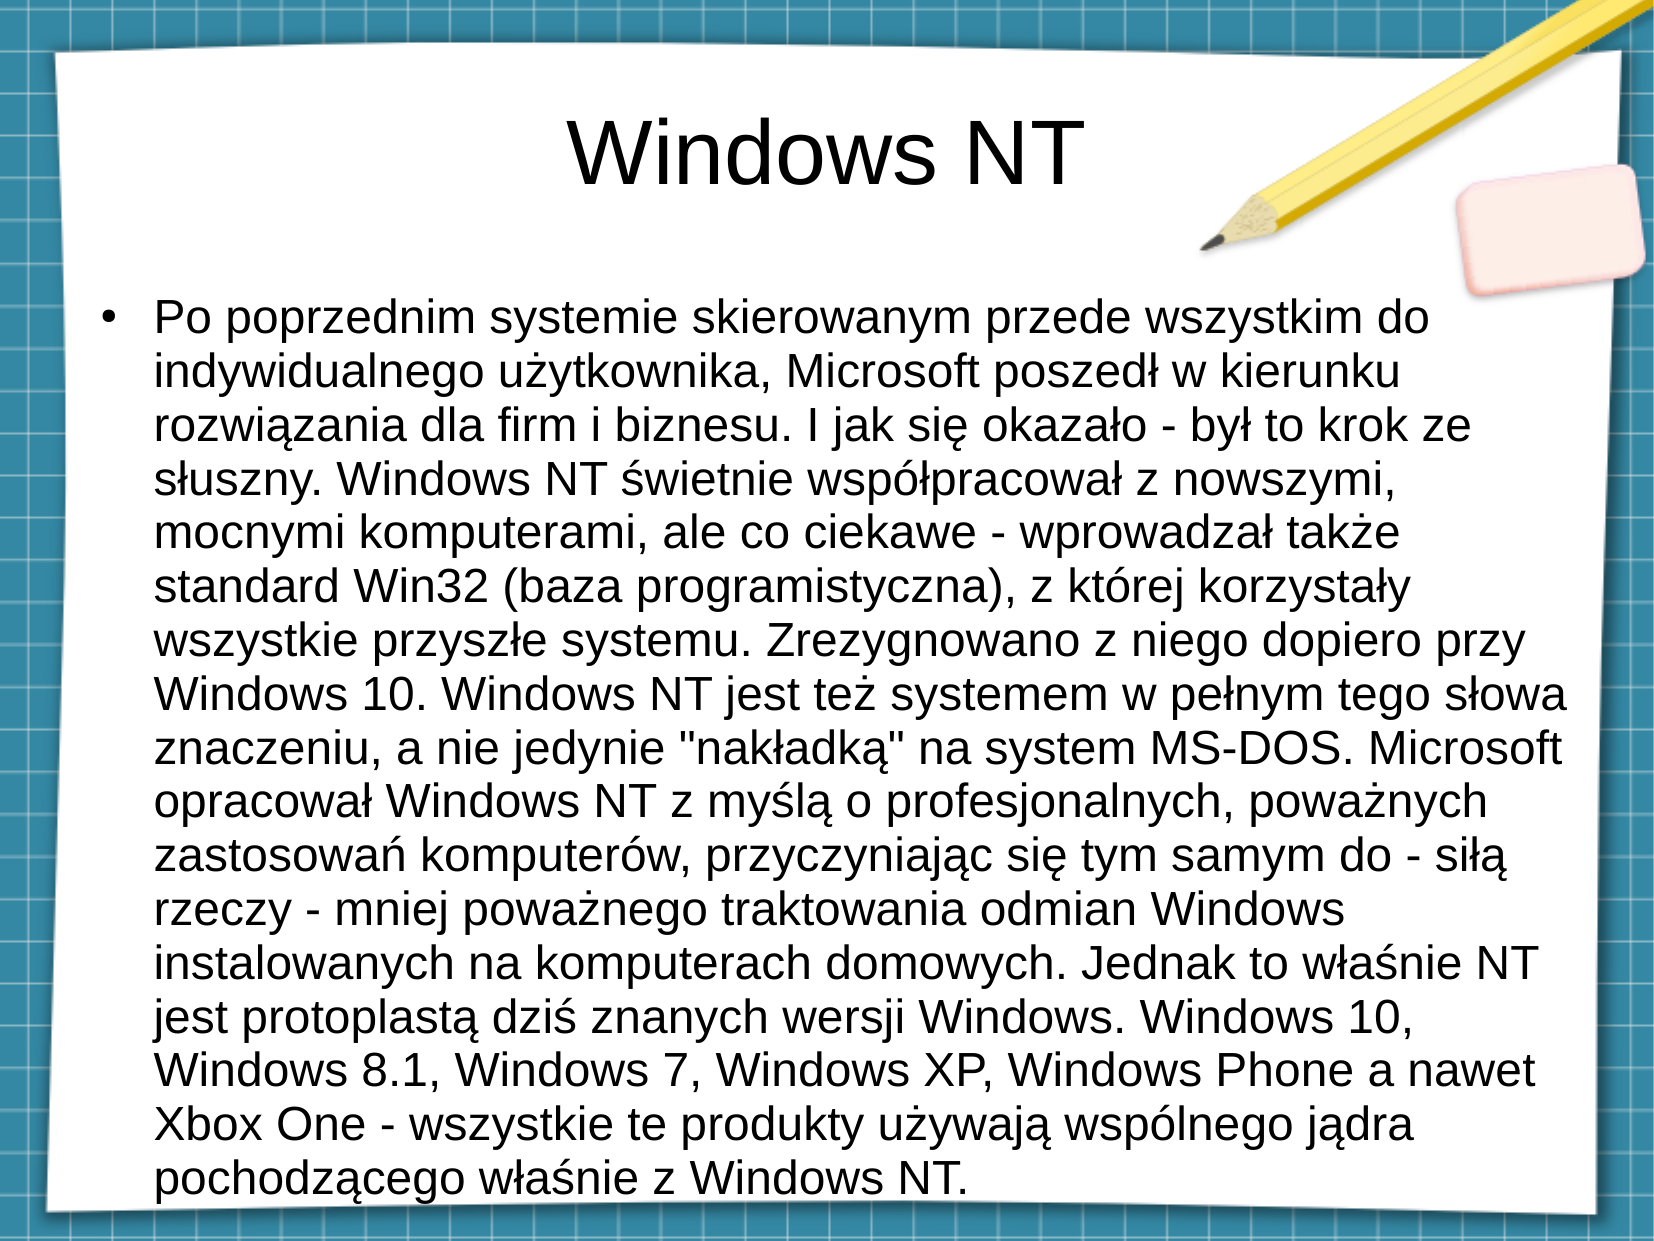

# Windows NT
Po poprzednim systemie skierowanym przede wszystkim do indywidualnego użytkownika, Microsoft poszedł w kierunku rozwiązania dla firm i biznesu. I jak się okazało - był to krok ze słuszny. Windows NT świetnie współpracował z nowszymi, mocnymi komputerami, ale co ciekawe - wprowadzał także standard Win32 (baza programistyczna), z której korzystały wszystkie przyszłe systemu. Zrezygnowano z niego dopiero przy Windows 10. Windows NT jest też systemem w pełnym tego słowa znaczeniu, a nie jedynie "nakładką" na system MS-DOS. Microsoft opracował Windows NT z myślą o profesjonalnych, poważnych zastosowań komputerów, przyczyniając się tym samym do - siłą rzeczy - mniej poważnego traktowania odmian Windows instalowanych na komputerach domowych. Jednak to właśnie NT jest protoplastą dziś znanych wersji Windows. Windows 10, Windows 8.1, Windows 7, Windows XP, Windows Phone a nawet Xbox One - wszystkie te produkty używają wspólnego jądra pochodzącego właśnie z Windows NT.